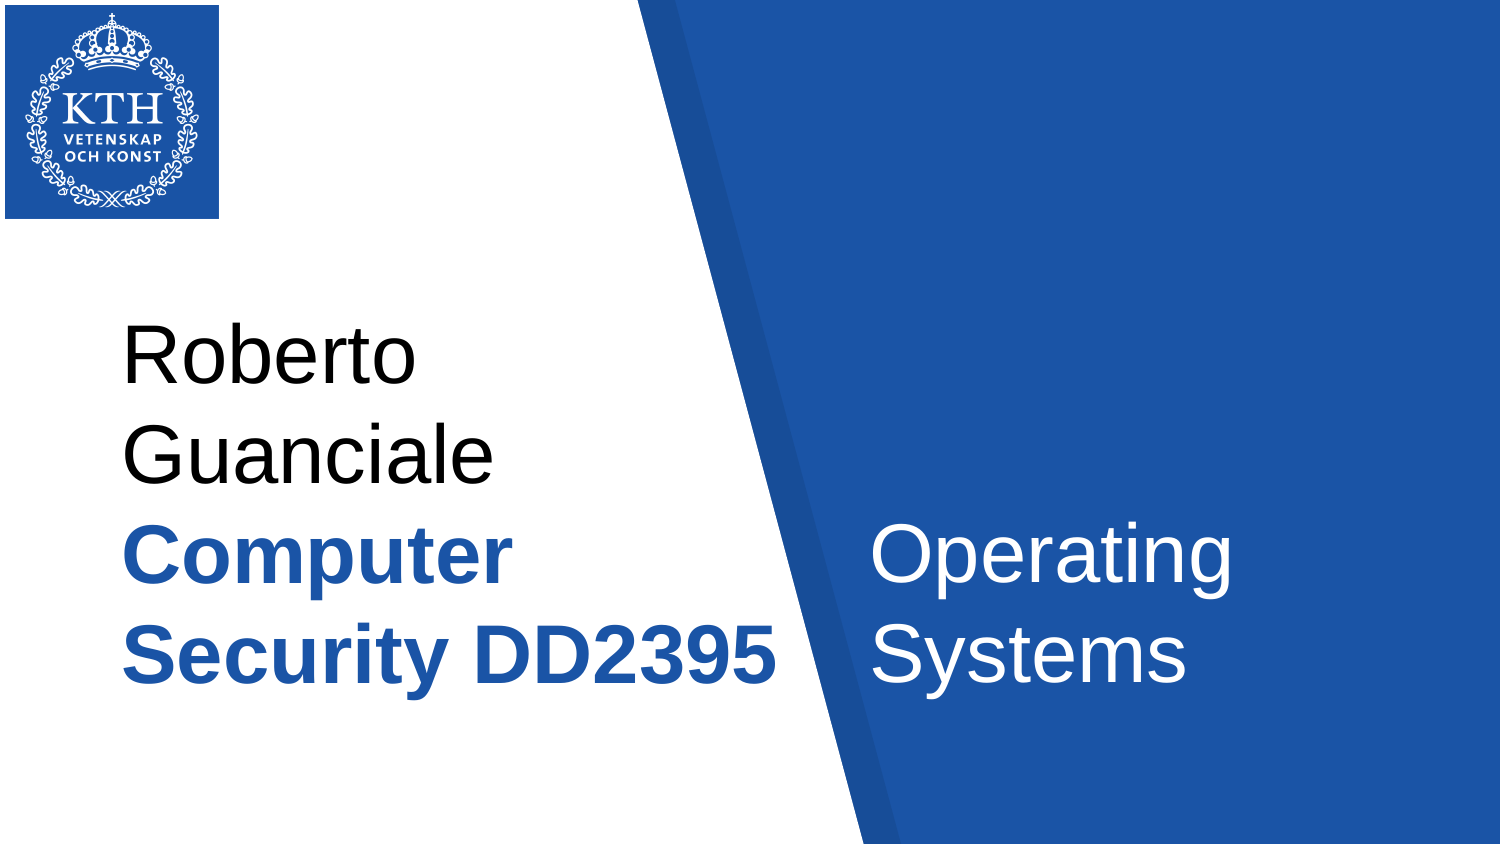

Operating Systems
# Roberto Guanciale Computer Security DD2395